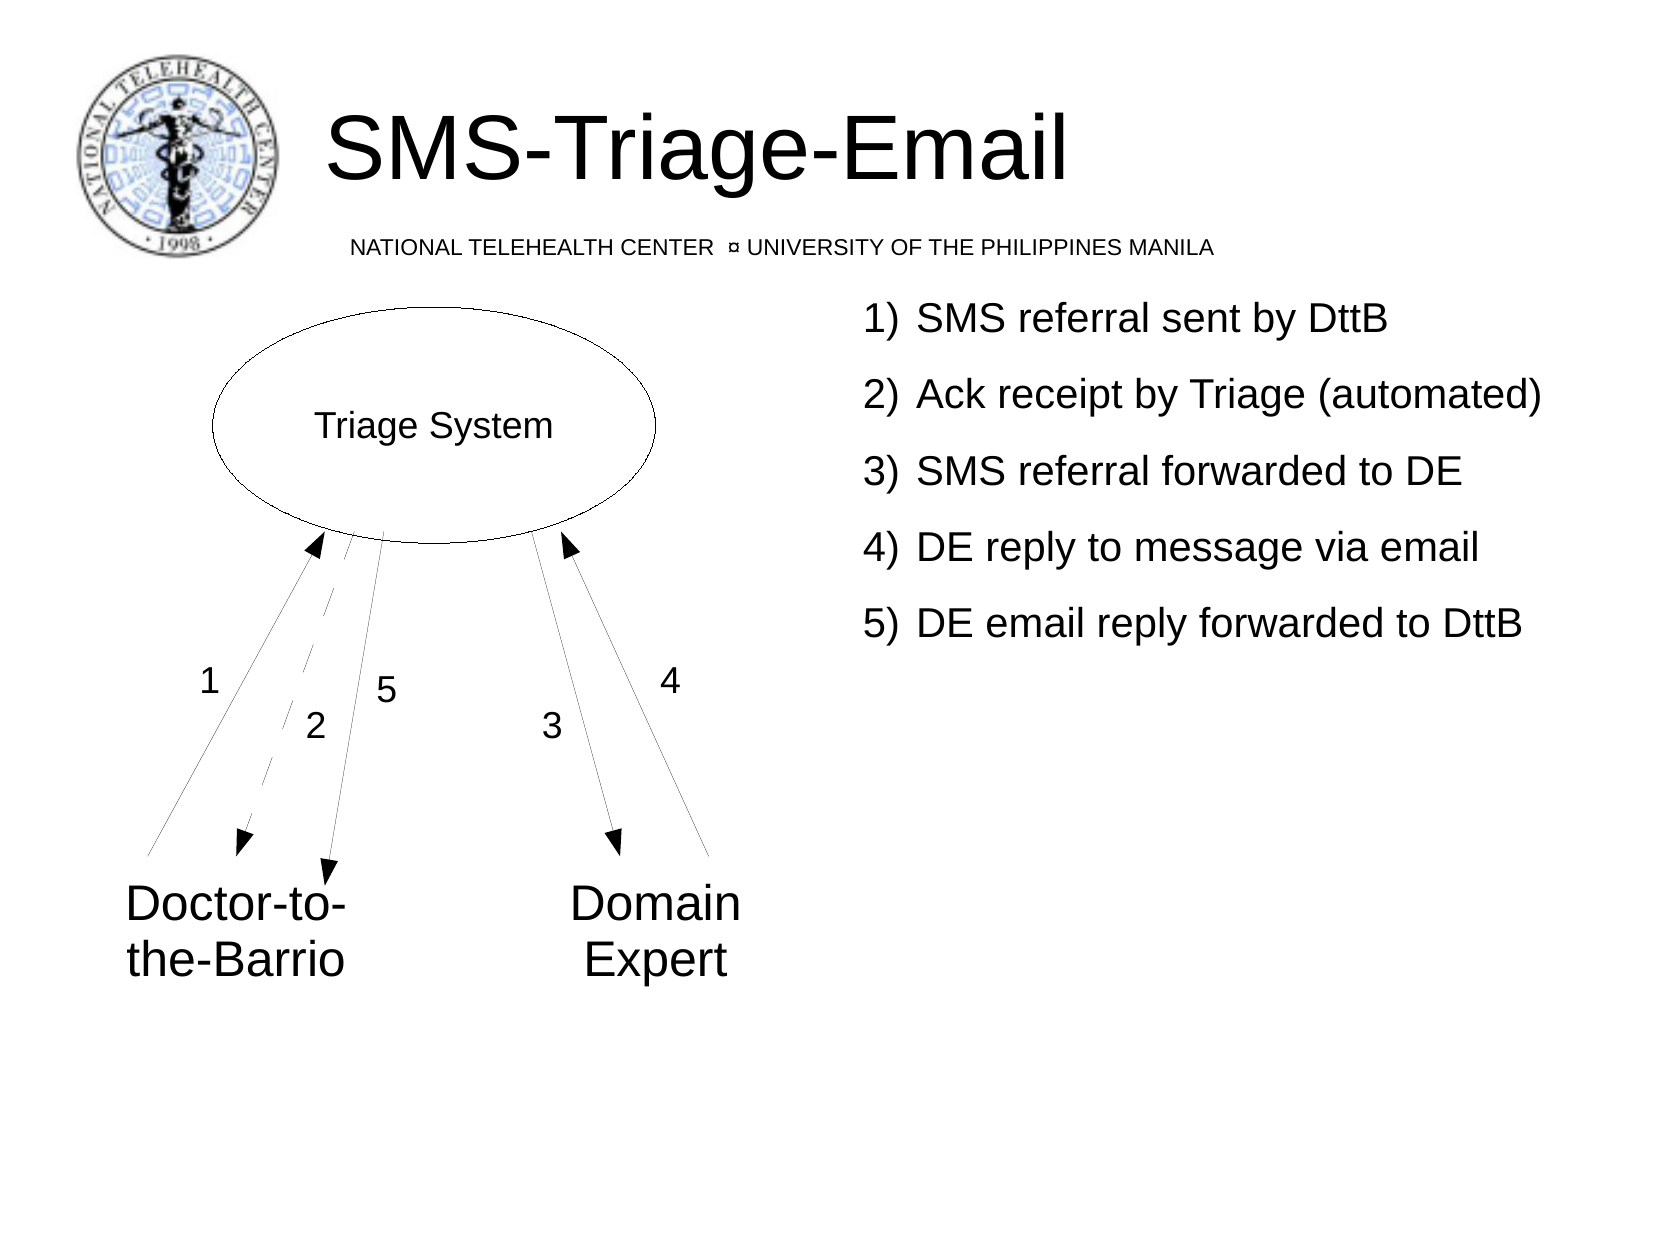

# SMS-Triage-Email
SMS referral sent by DttB
Ack receipt by Triage (automated)
SMS referral forwarded to DE
DE reply to message via email
DE email reply forwarded to DttB
Triage System
1
4
5
2
3
Doctor-to-the-Barrio
Domain Expert